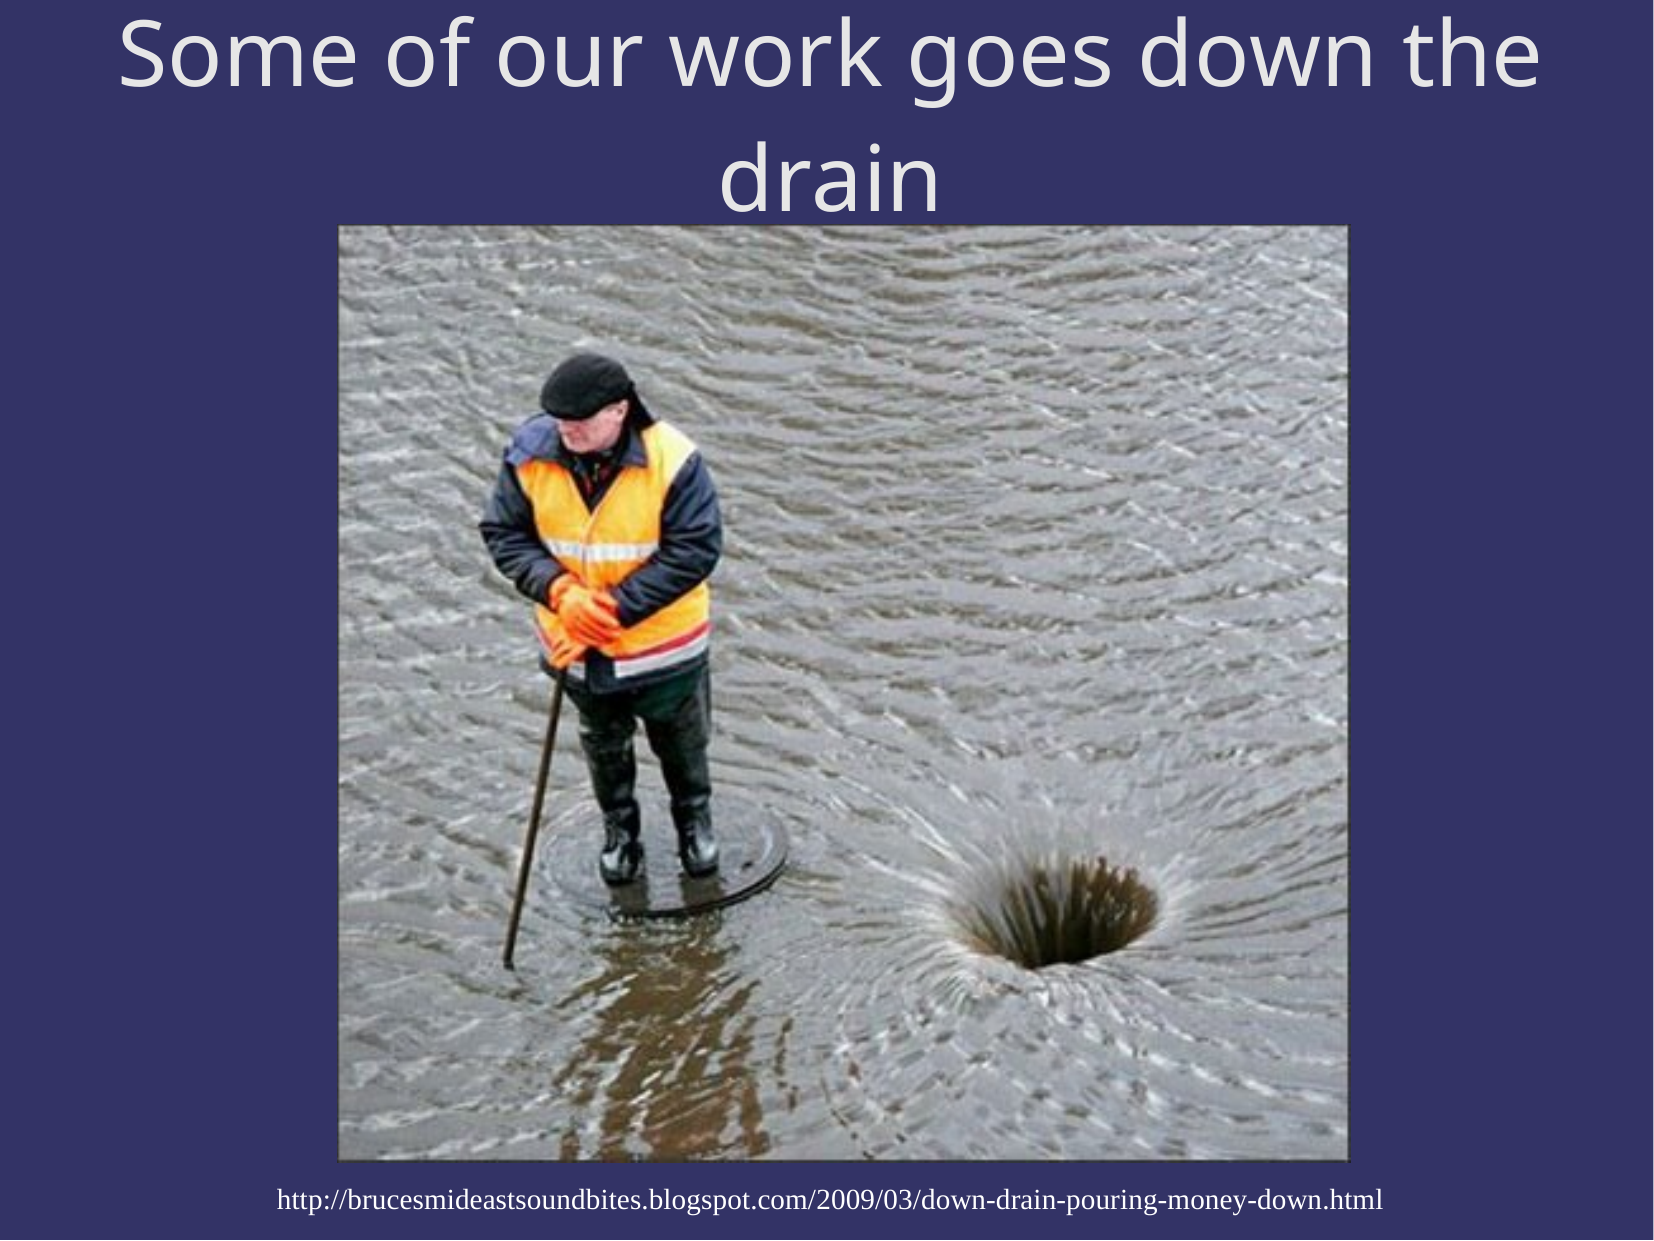

# Some of our work goes down the drain
http://brucesmideastsoundbites.blogspot.com/2009/03/down-drain-pouring-money-down.html